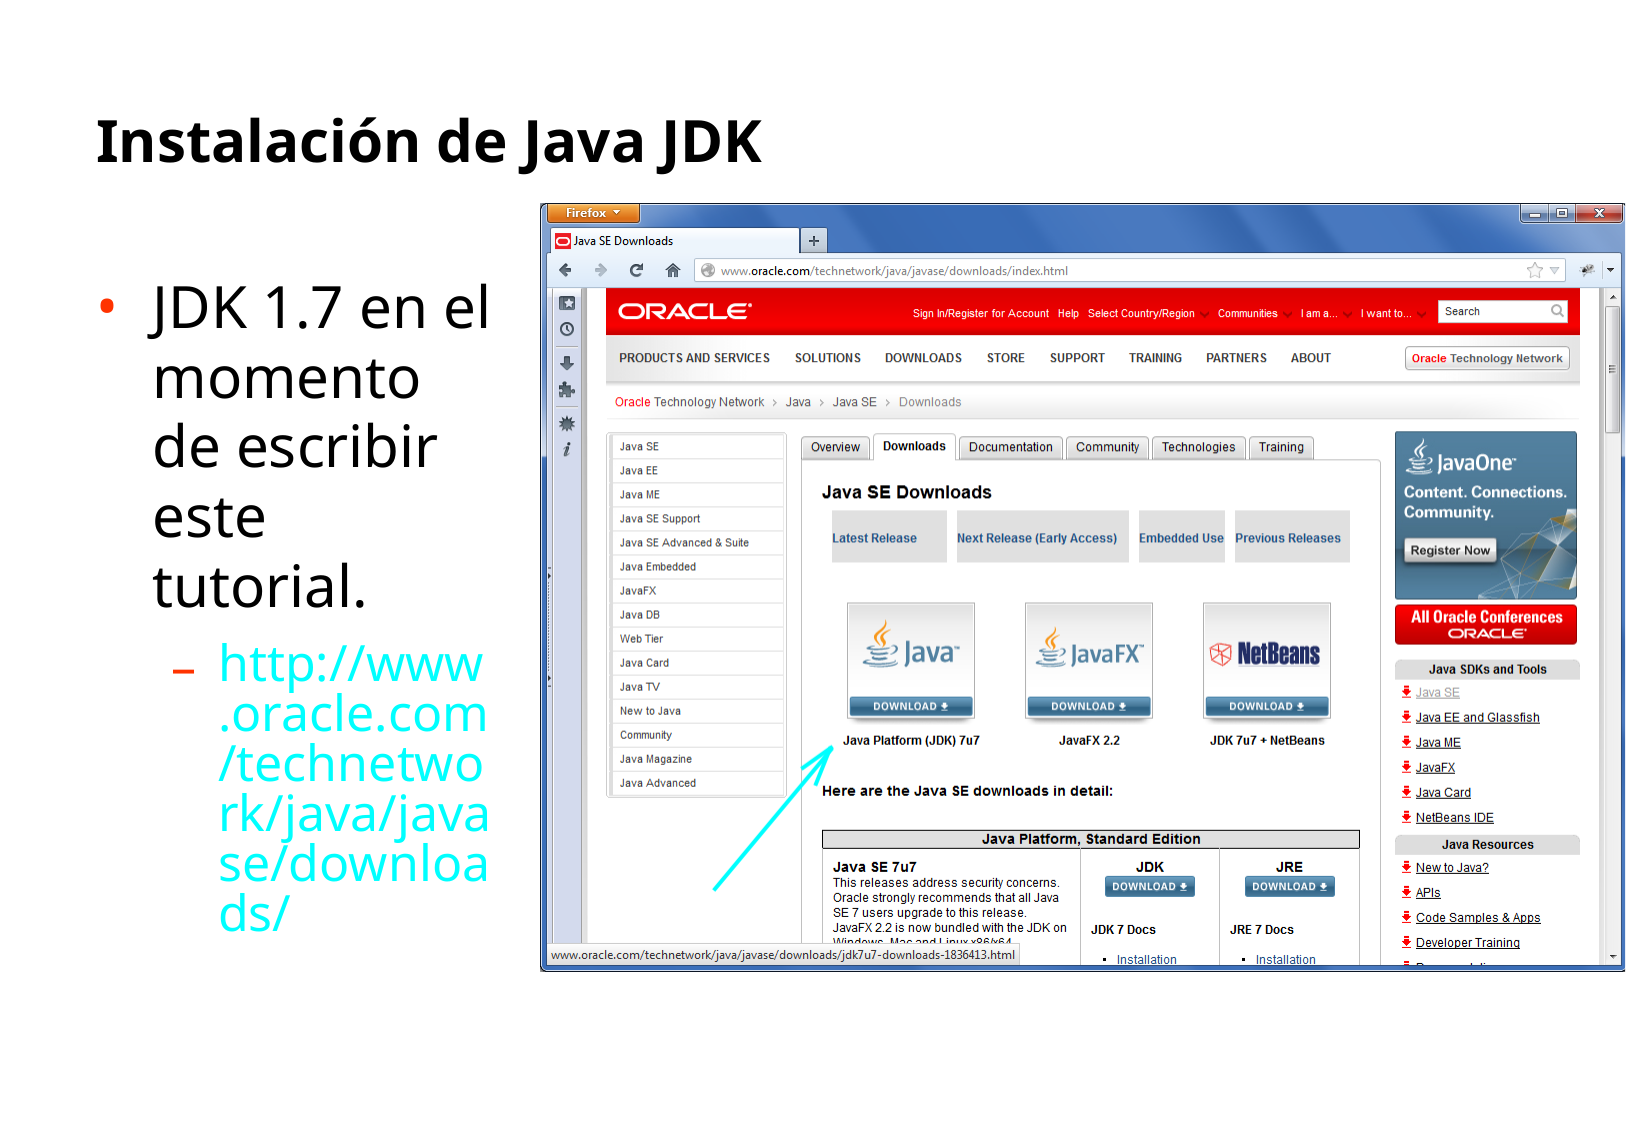

# Instalación de Java JDK
JDK 1.7 en el momento de escribir este tutorial.
http://www.oracle.com/technetwork/java/javase/downloads/